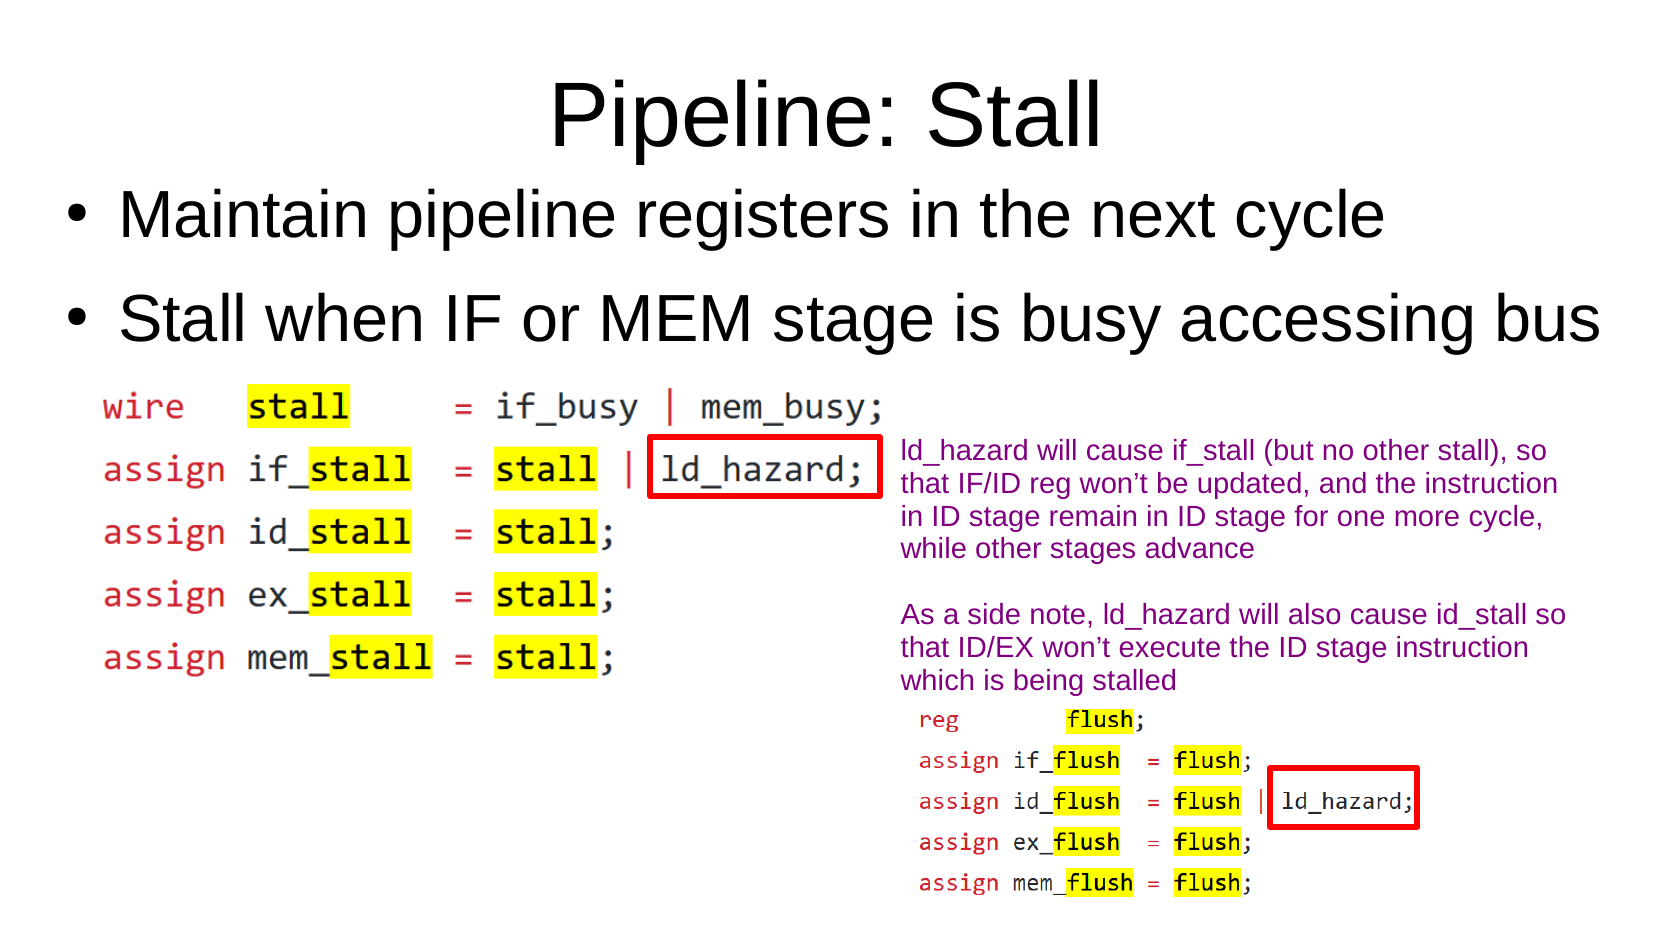

# Pipeline: Stall
Maintain pipeline registers in the next cycle
Stall when IF or MEM stage is busy accessing bus
ld_hazard will cause if_stall (but no other stall), so that IF/ID reg won’t be updated, and the instruction in ID stage remain in ID stage for one more cycle, while other stages advance
As a side note, ld_hazard will also cause id_stall so that ID/EX won’t execute the ID stage instruction which is being stalled